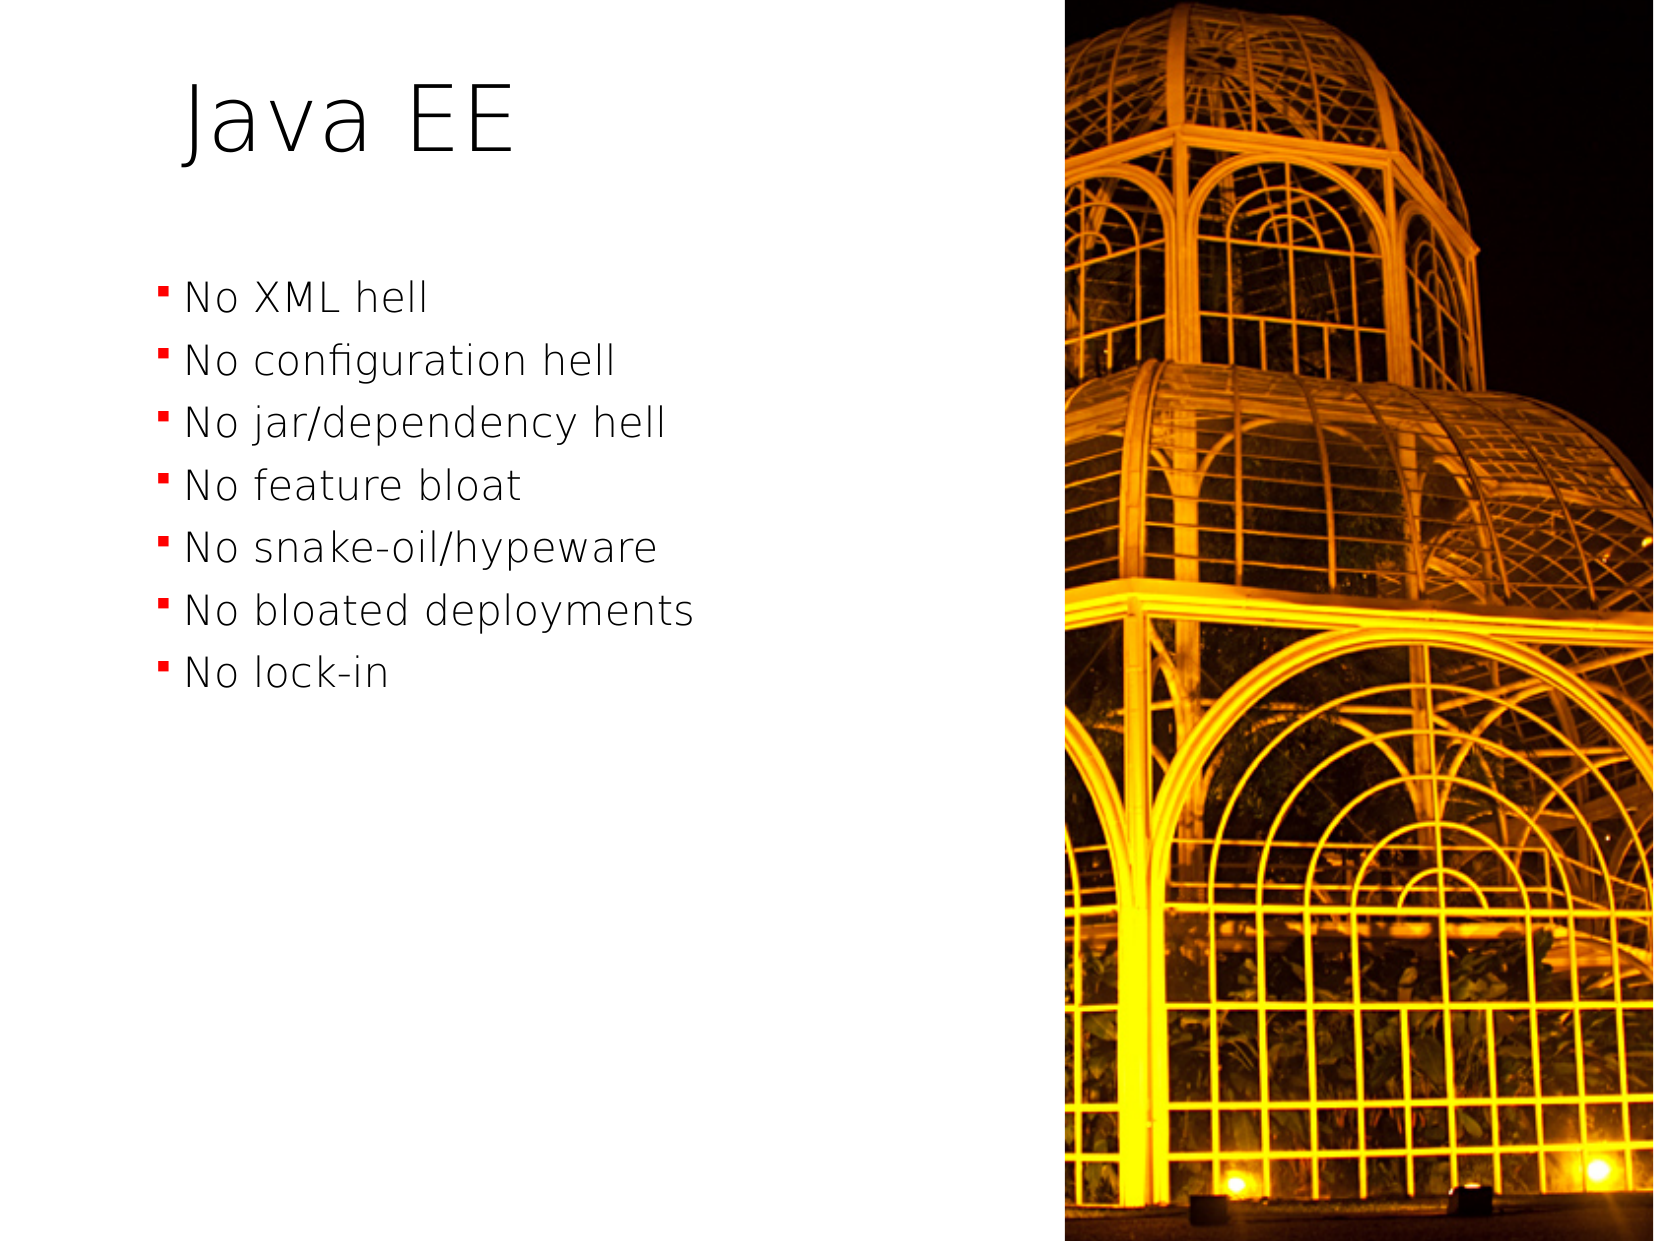

# Java EE
No XML hell
No configuration hell
No jar/dependency hell
No feature bloat
No snake-oil/hypeware
No bloated deployments
No lock-in